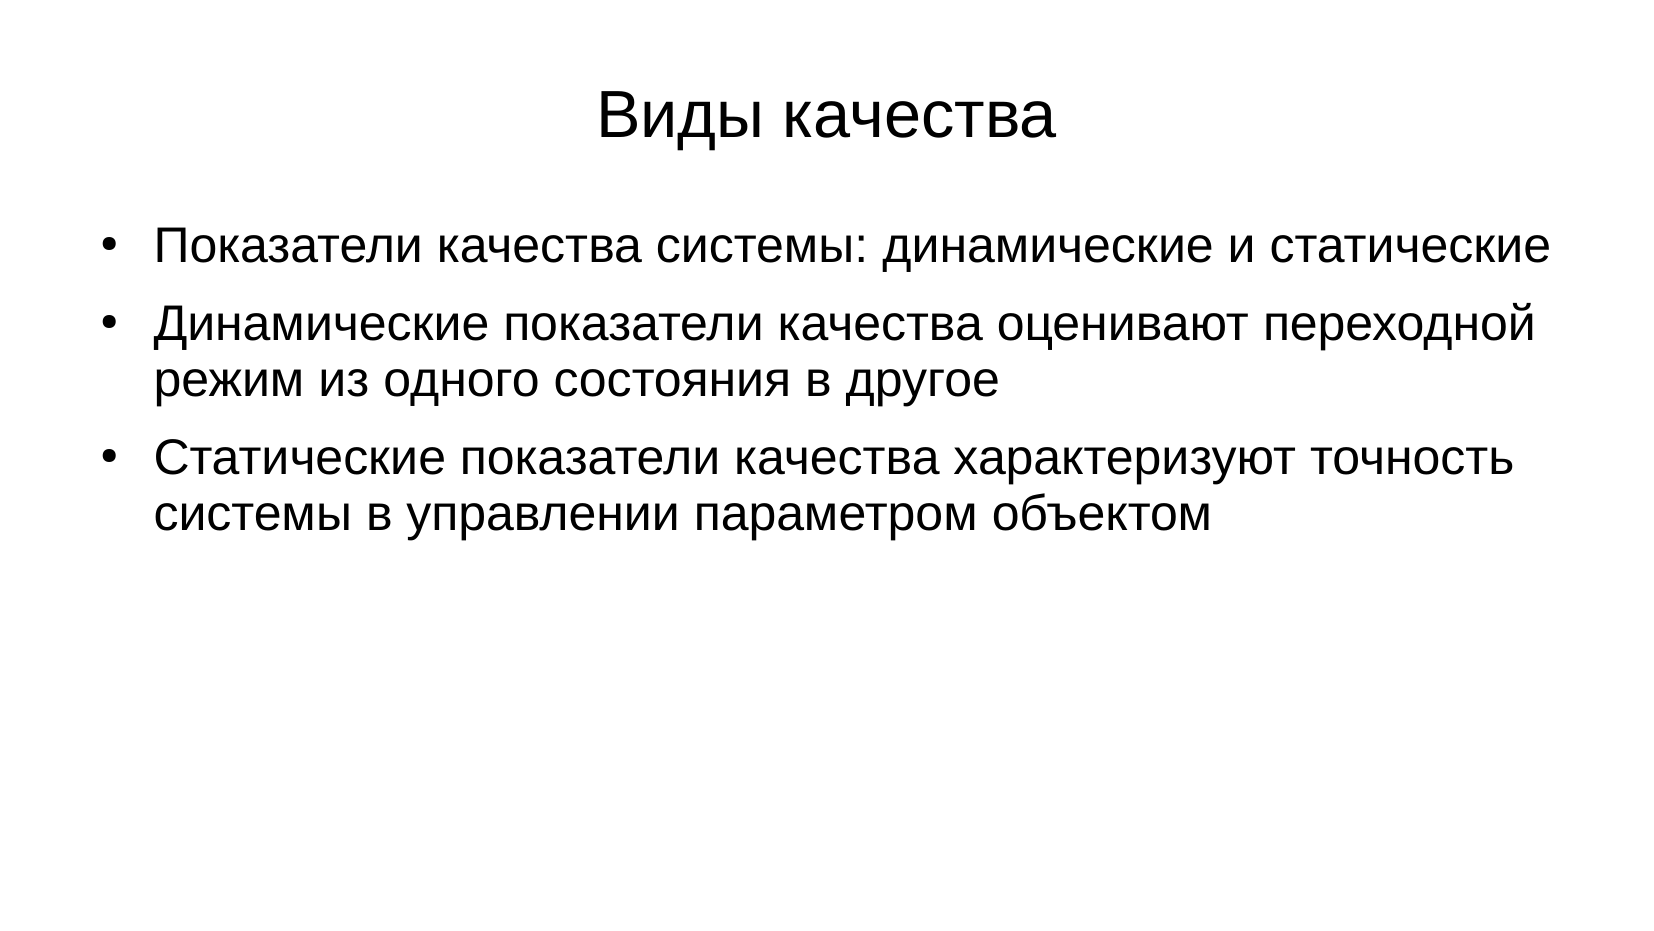

# Виды качества
Показатели качества системы: динамические и статические
Динамические показатели качества оценивают переходной режим из одного состояния в другое
Статические показатели качества характеризуют точность системы в управлении параметром объектом